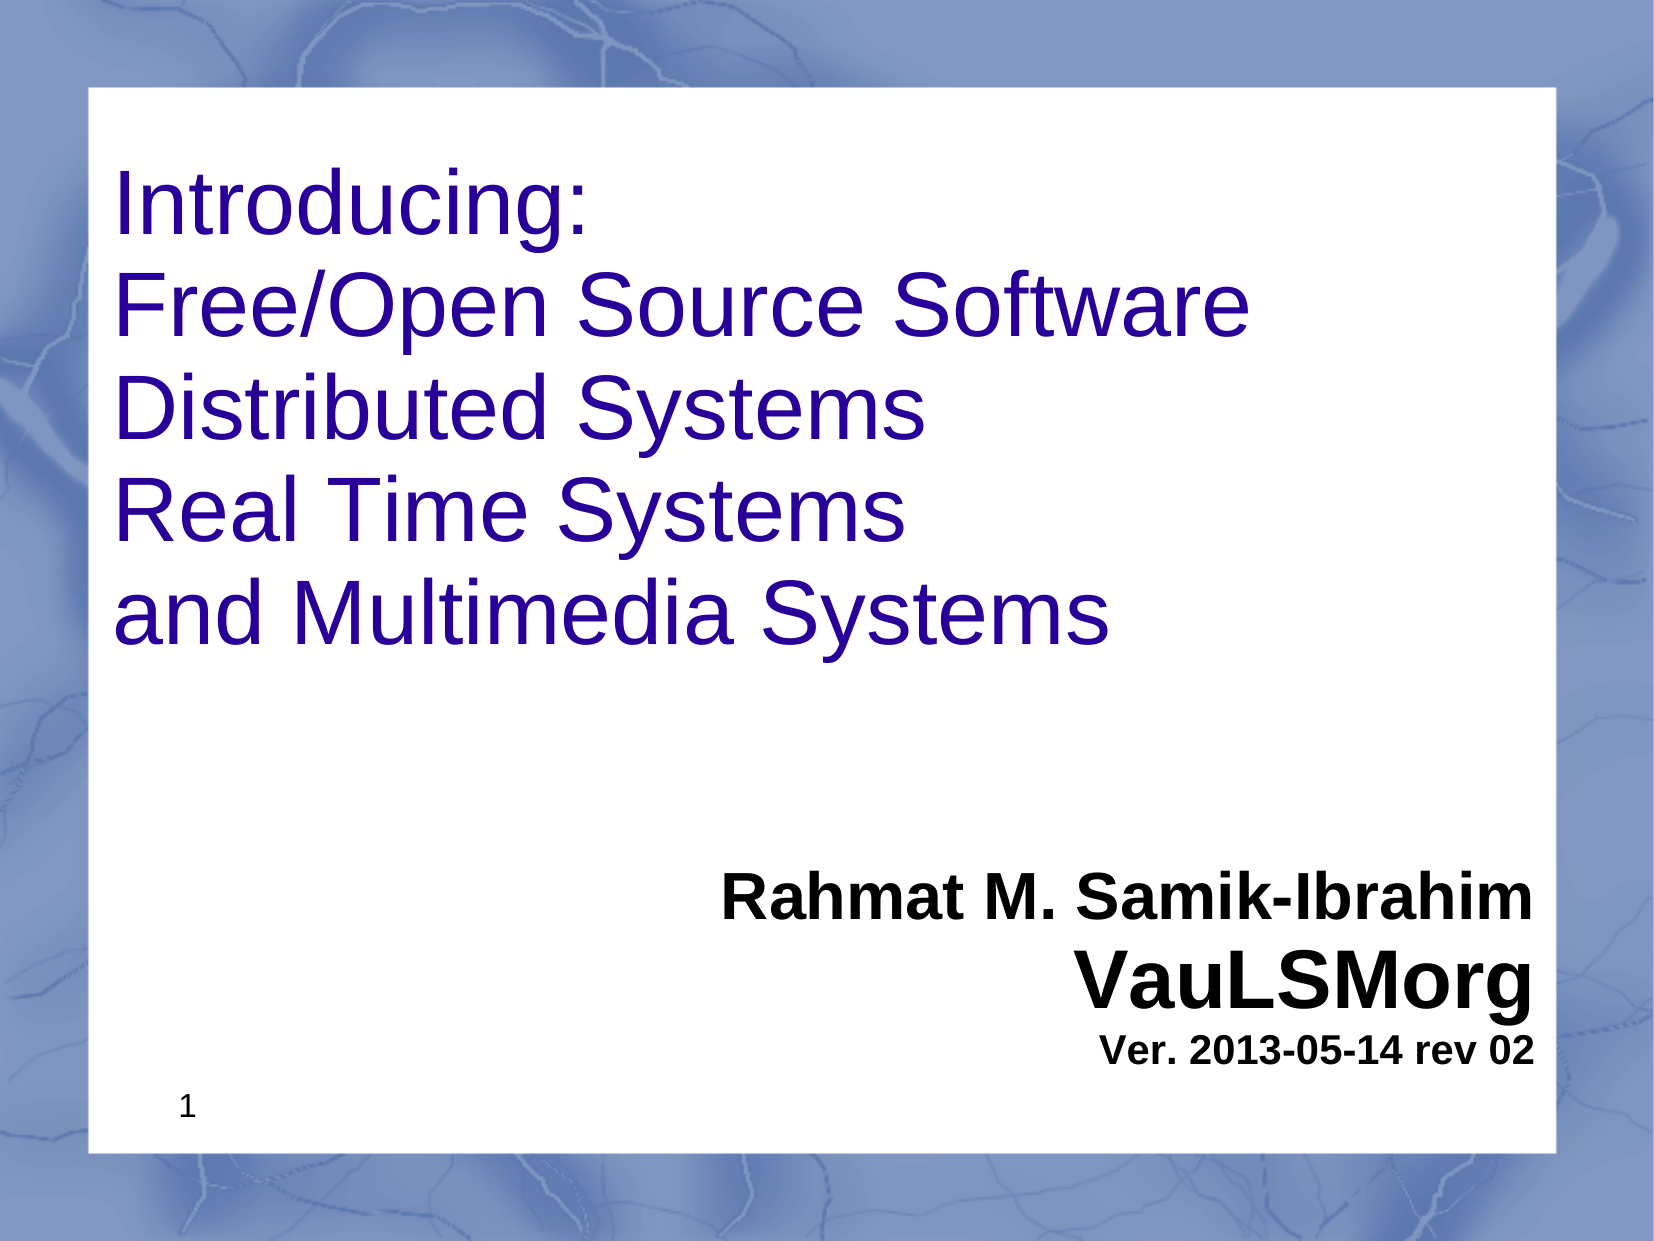

# Introducing: Free/Open Source Software Distributed Systems Real Time Systems and Multimedia Systems
Rahmat M. Samik-Ibrahim
VauLSMorg
Ver. 2013-05-14 rev 02
1